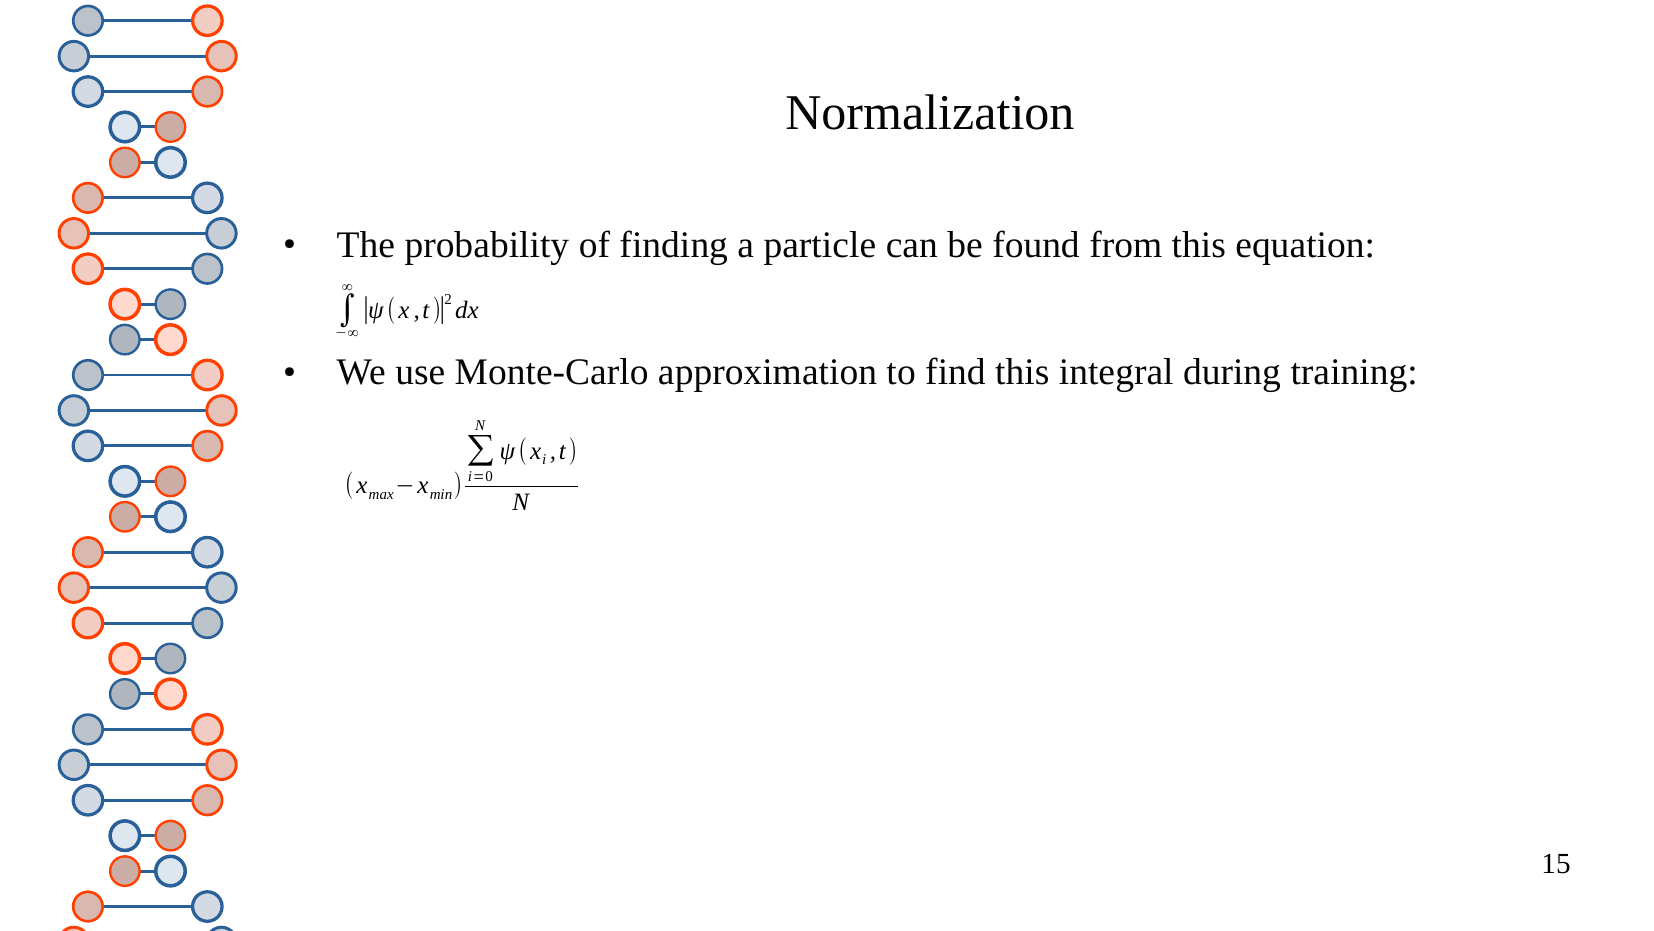

# Normalization
The probability of finding a particle can be found from this equation:
We use Monte-Carlo approximation to find this integral during training:
15